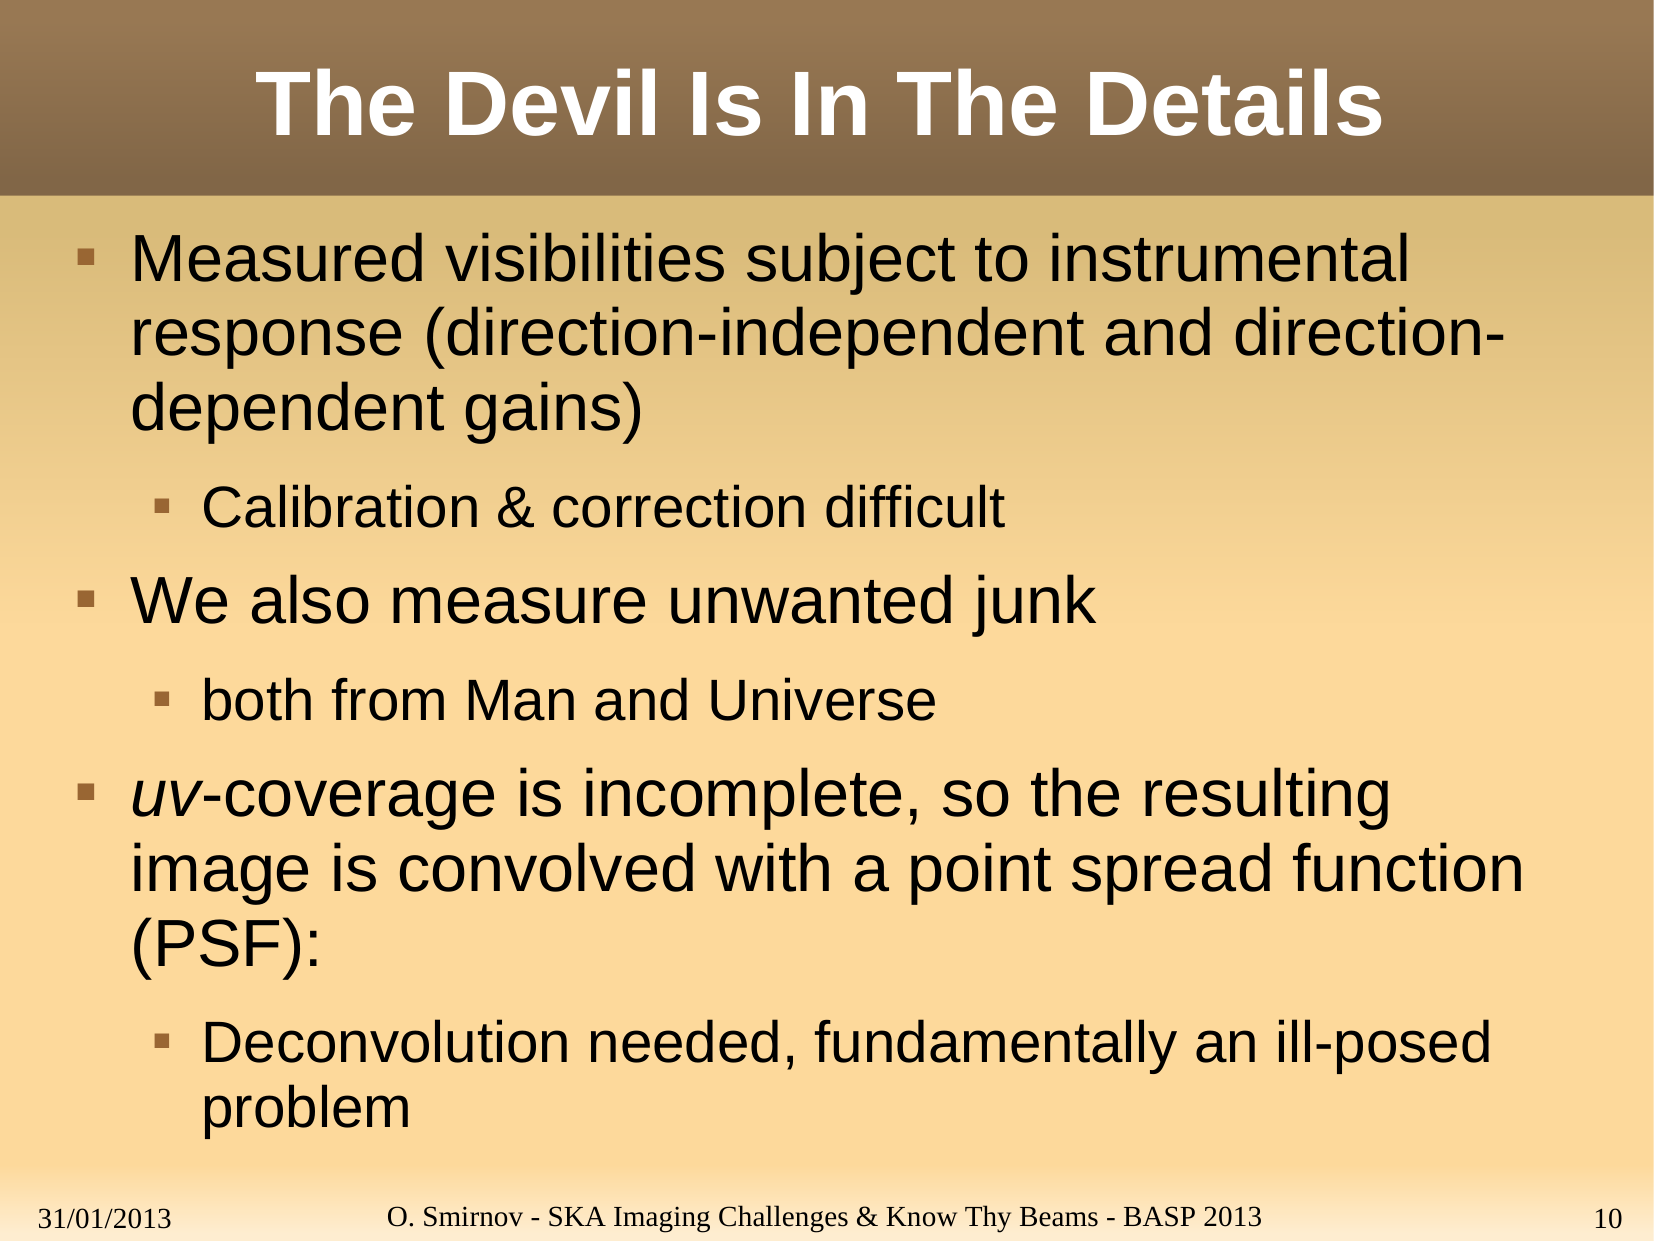

# The Devil Is In The Details
Measured visibilities subject to instrumental response (direction-independent and direction-dependent gains)
Calibration & correction difficult
We also measure unwanted junk
both from Man and Universe
uv-coverage is incomplete, so the resulting image is convolved with a point spread function (PSF):
Deconvolution needed, fundamentally an ill-posed problem
O. Smirnov - SKA Imaging Challenges & Know Thy Beams - BASP 2013
31/01/2013
10